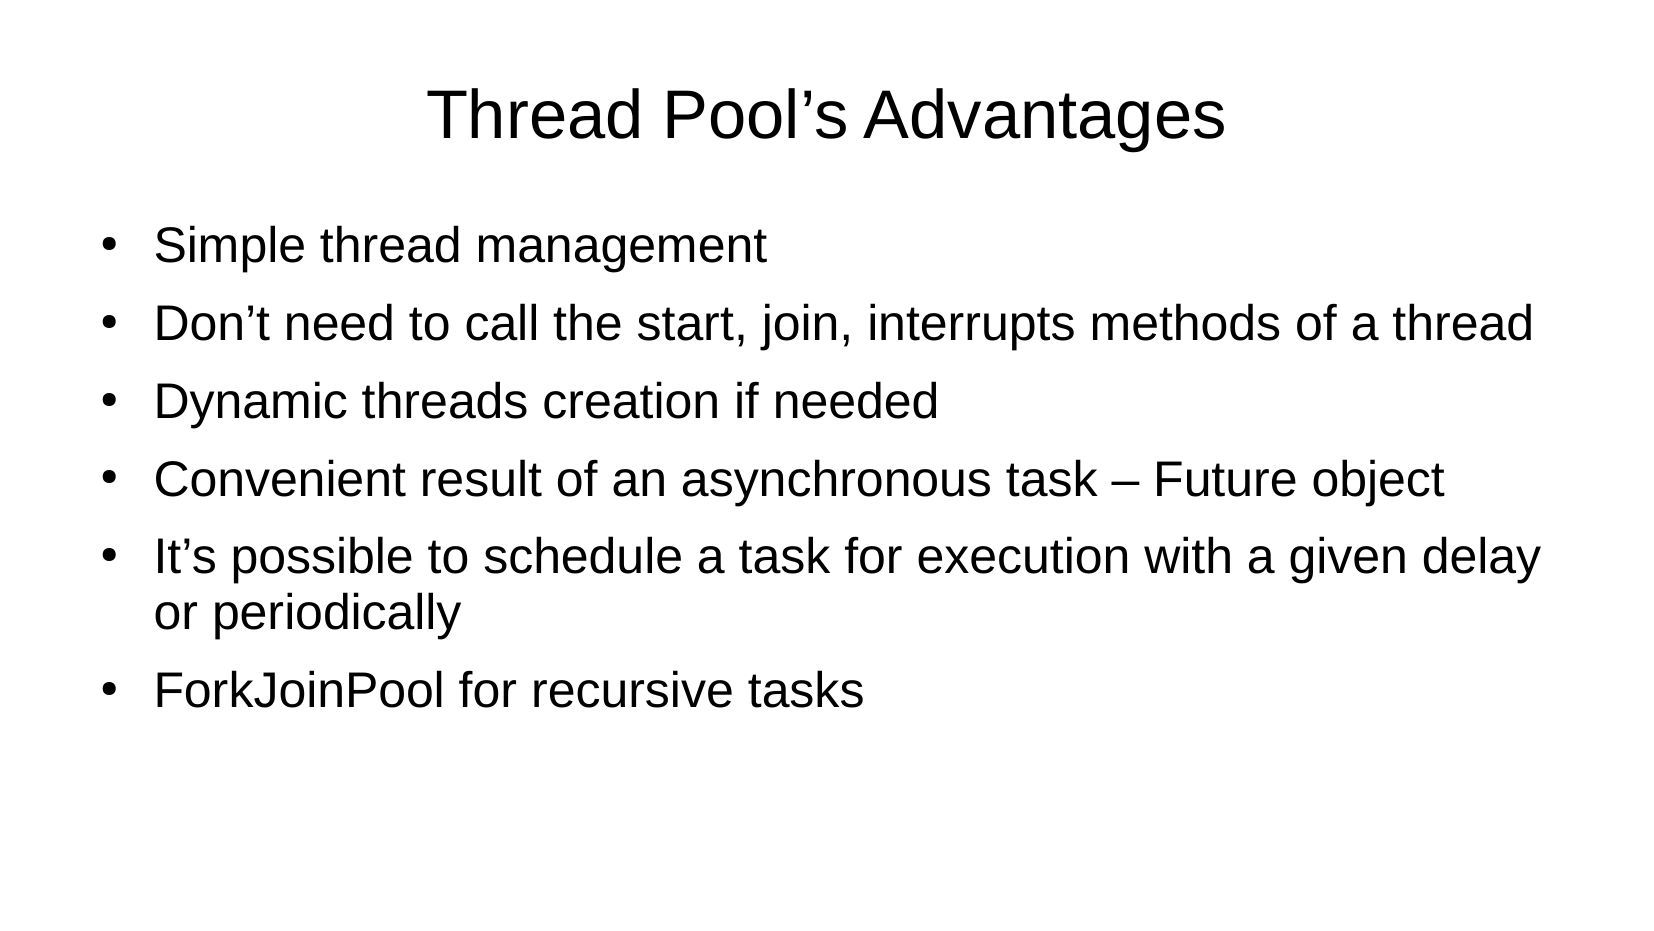

# Thread Pool’s Advantages
Simple thread management
Don’t need to call the start, join, interrupts methods of a thread
Dynamic threads creation if needed
Convenient result of an asynchronous task – Future object
It’s possible to schedule a task for execution with a given delay or periodically
ForkJoinPool for recursive tasks